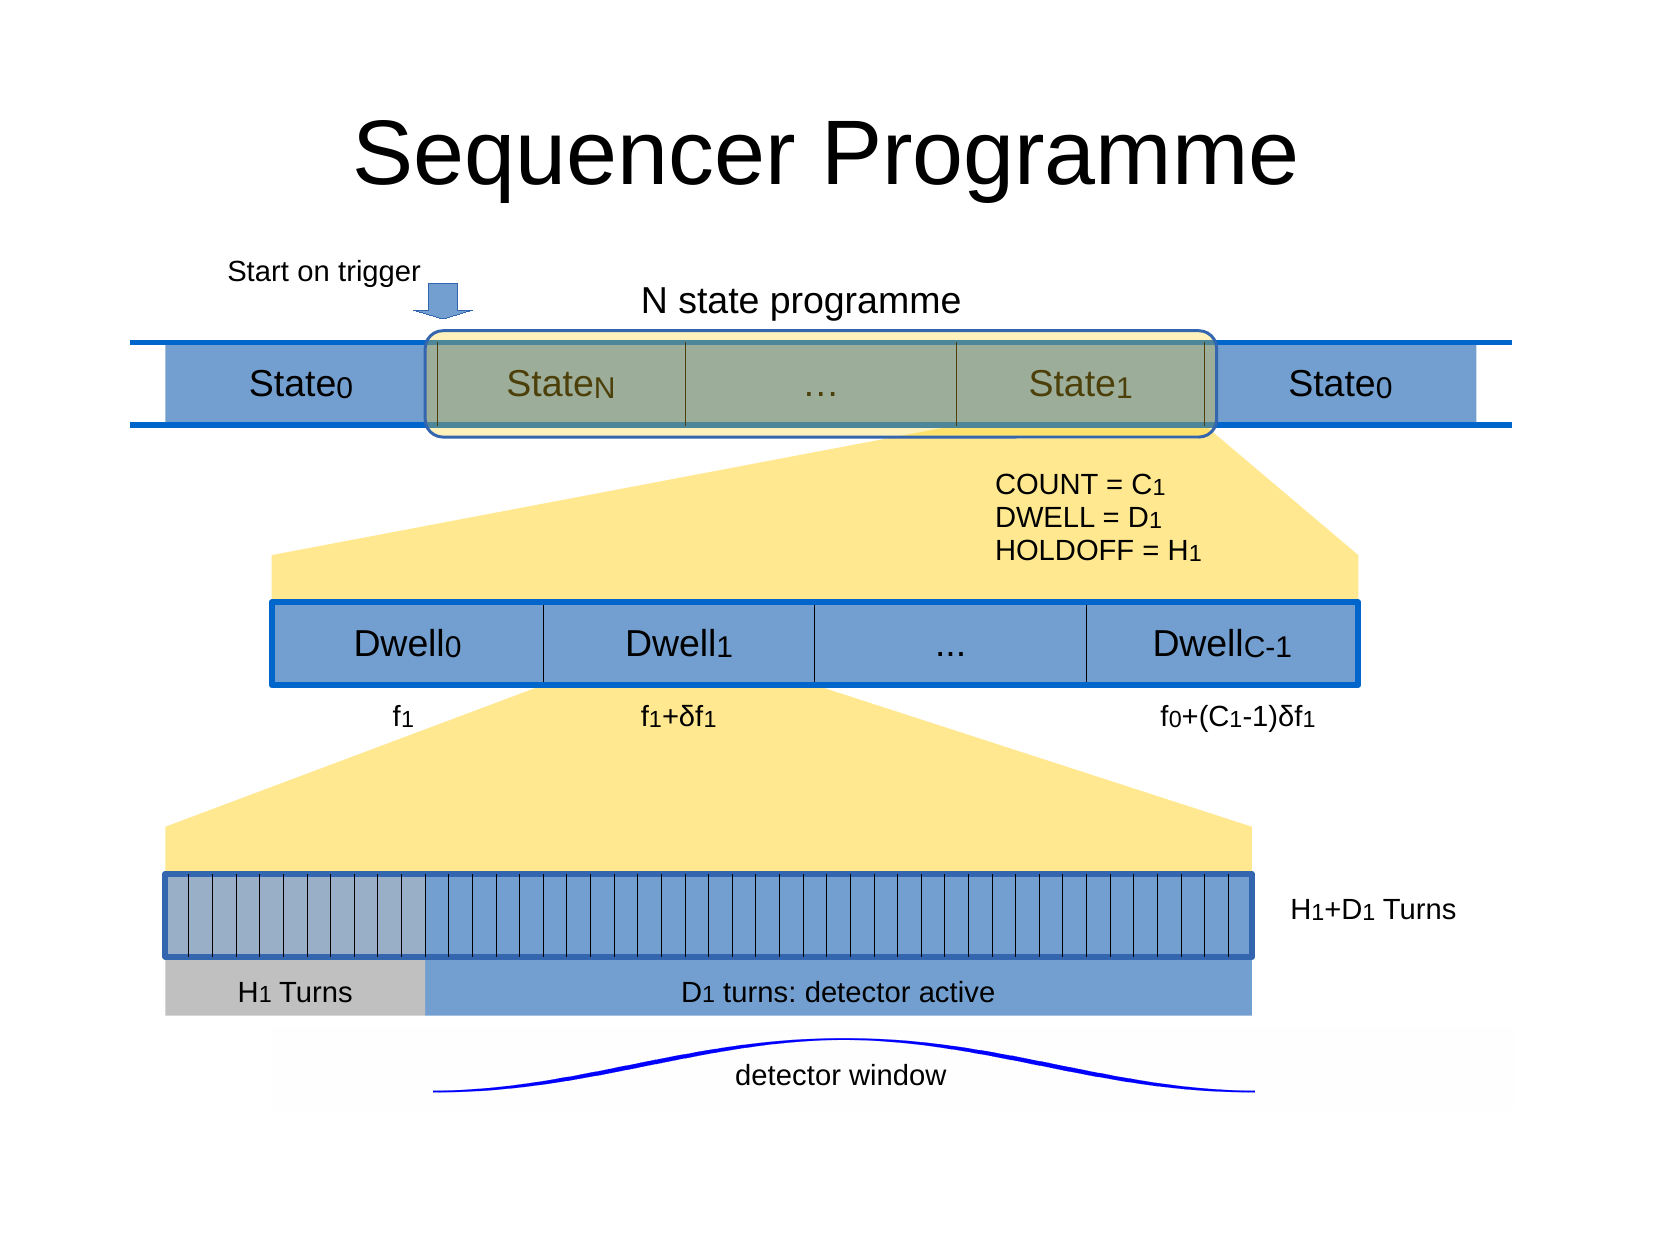

# Sequencer Programme
Start on trigger
N state programme
State0
StateN
…
State1
State0
COUNT = C1
DWELL = D1
HOLDOFF = H1
Dwell0
Dwell1
...
DwellC-1
f1
f1+δf1
f0+(C1-1)δf1
H1 Turns
D1 turns: detector active
H1+D1 Turns
detector window